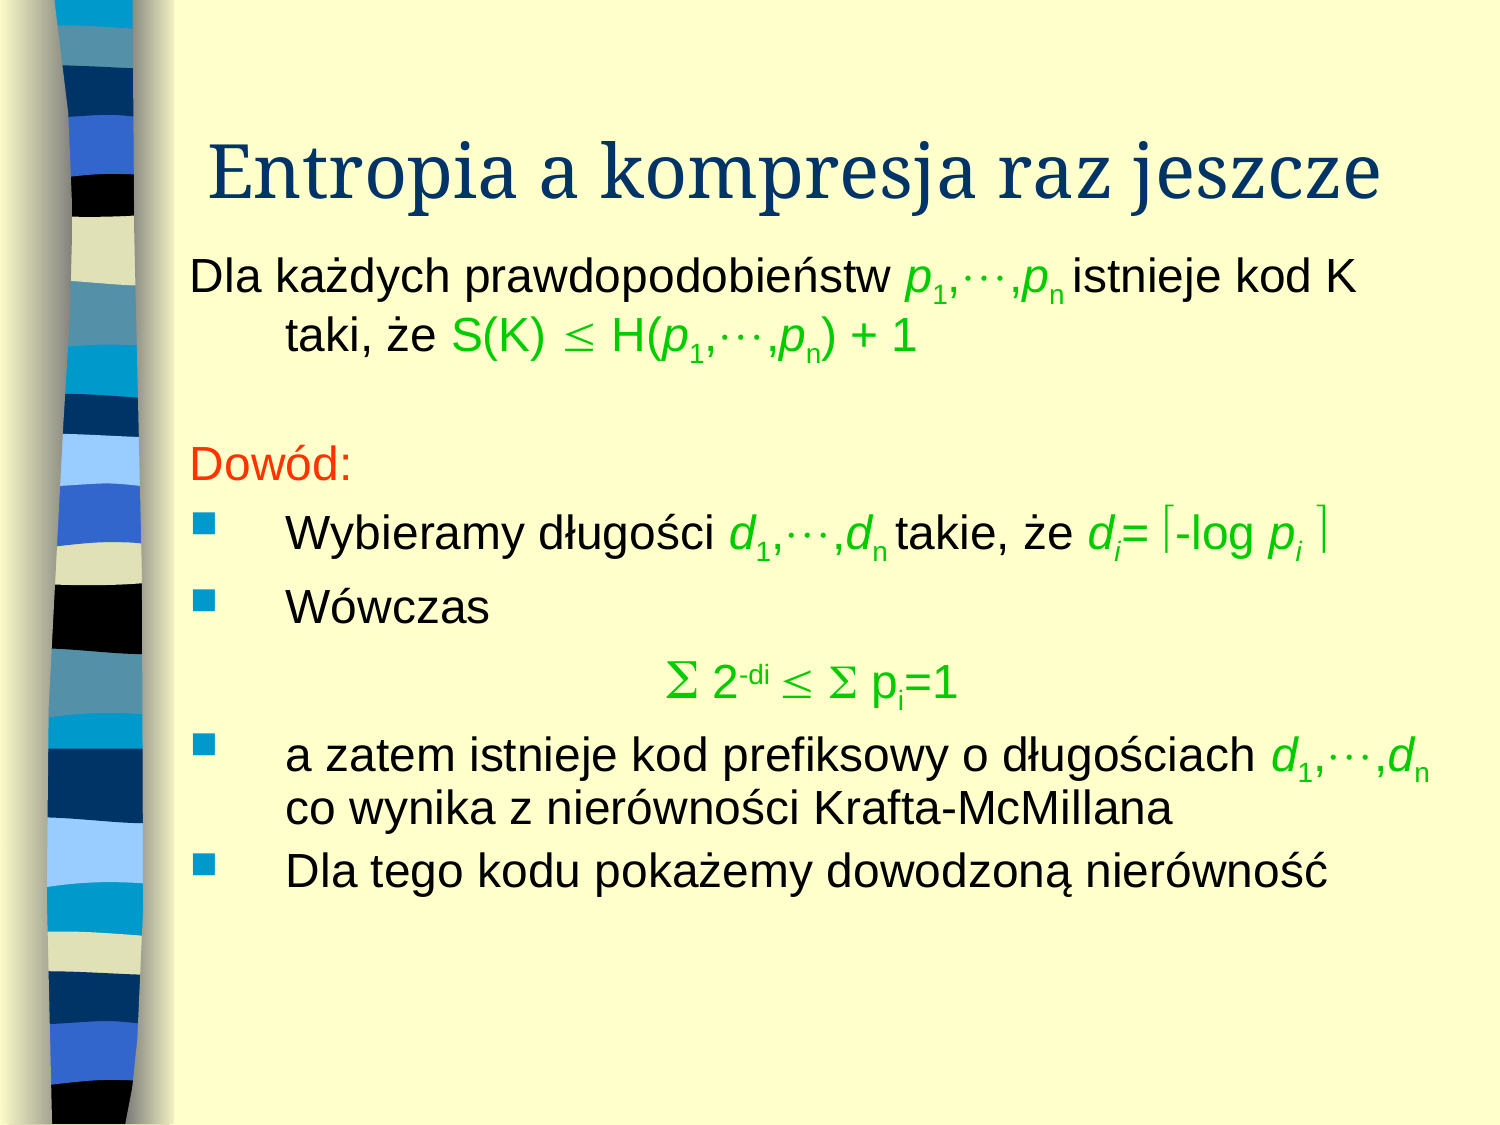

# Entropia a kompresja raz jeszcze
Dla każdych prawdopodobieństw p1,,pn istnieje kod K taki, że S(K)  H(p1,,pn) + 1
Dowód:
Wybieramy długości d1,,dn takie, że di= -log pi 
Wówczas
 2-di   pi=1
a zatem istnieje kod prefiksowy o długościach d1,,dn co wynika z nierówności Krafta-McMillana
Dla tego kodu pokażemy dowodzoną nierówność